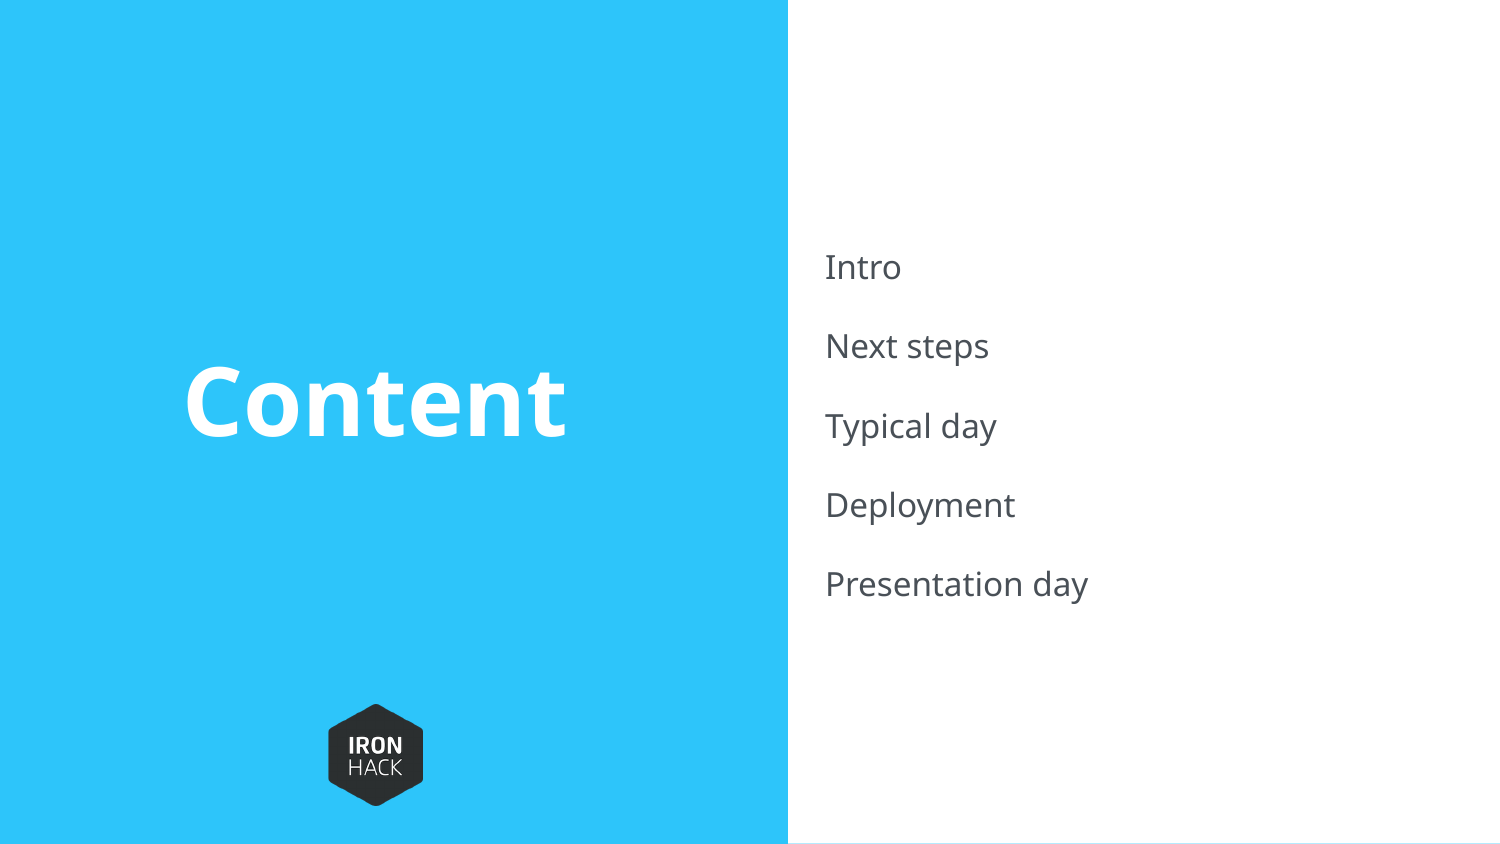

Intro
Next steps
Typical day
Deployment
Presentation day
# Content